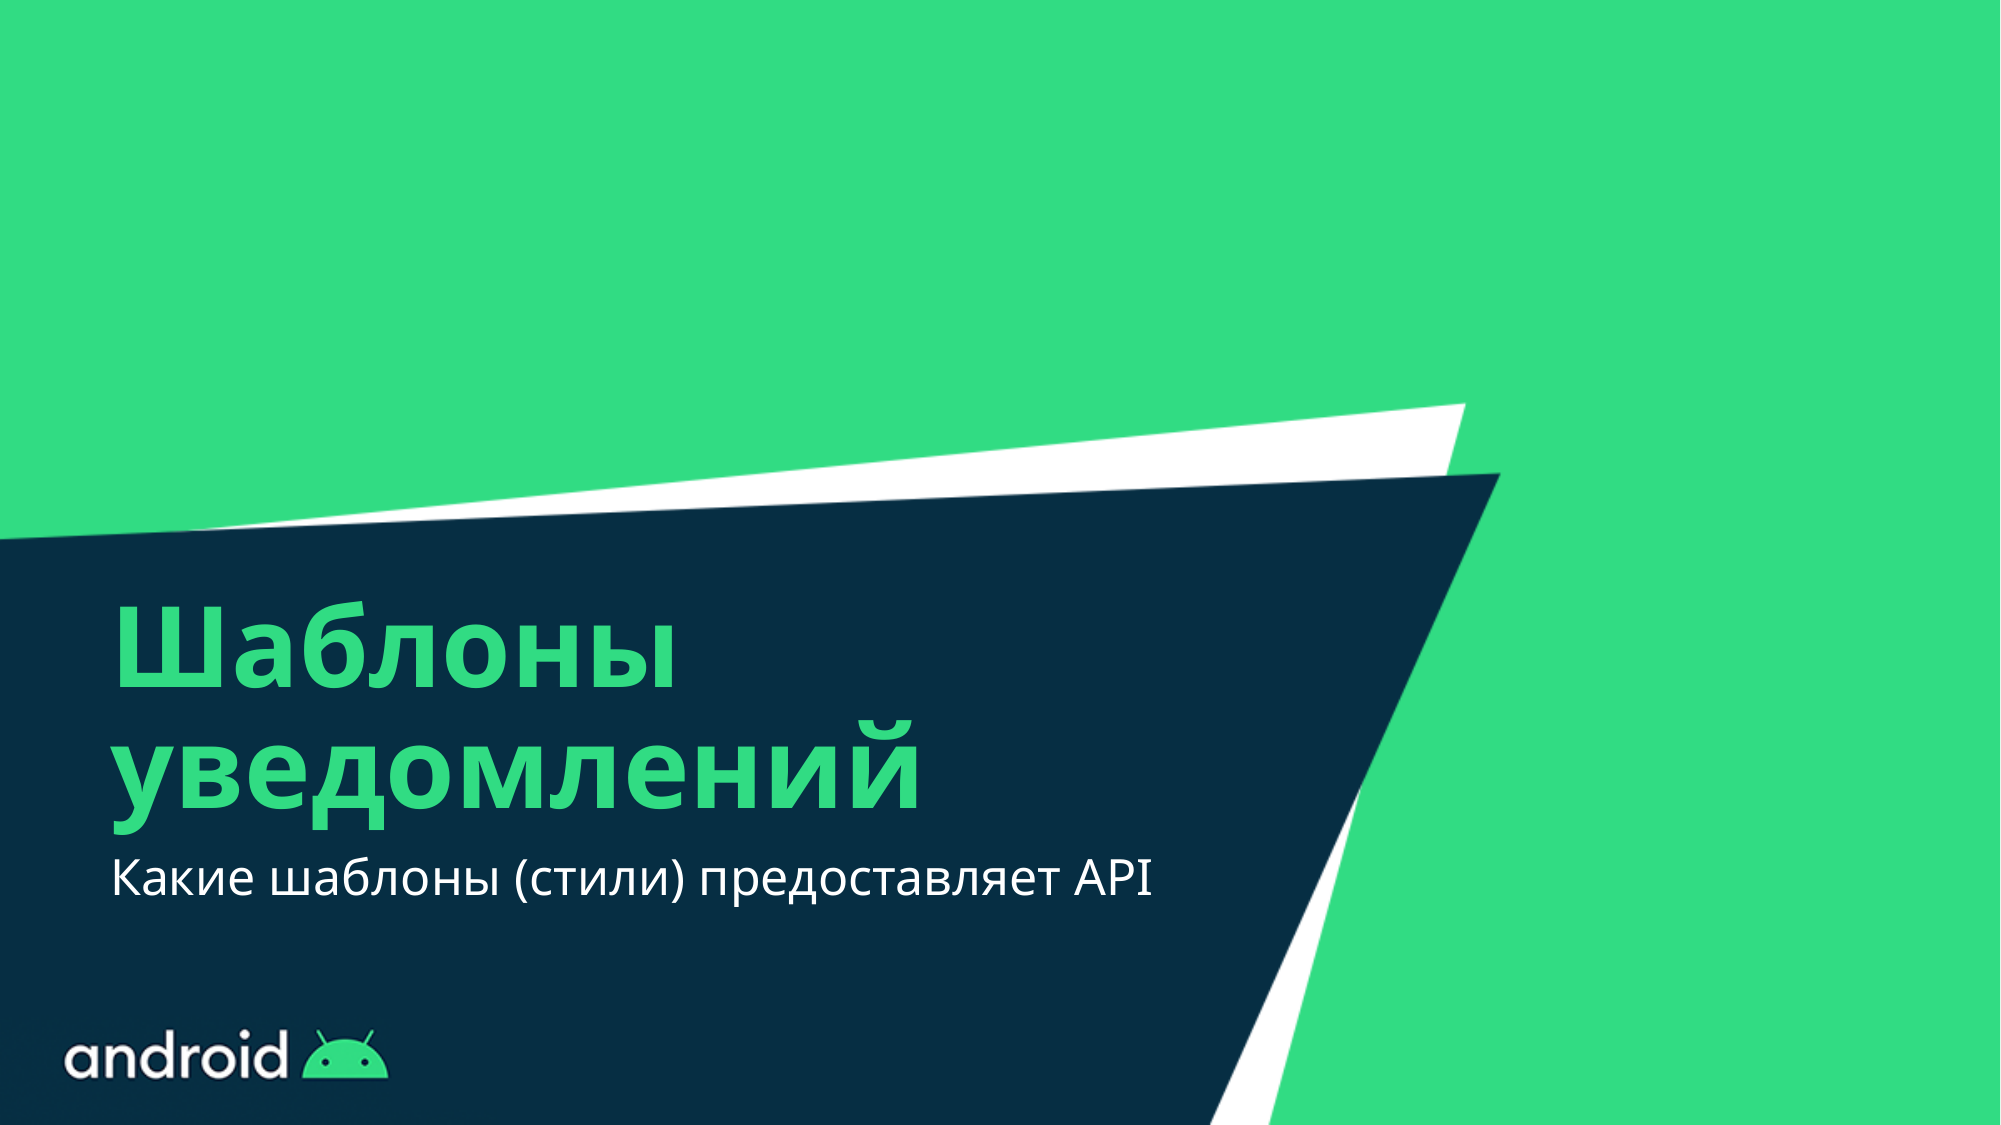

# Шаблоны уведомлений
Какие шаблоны (стили) предоставляет API